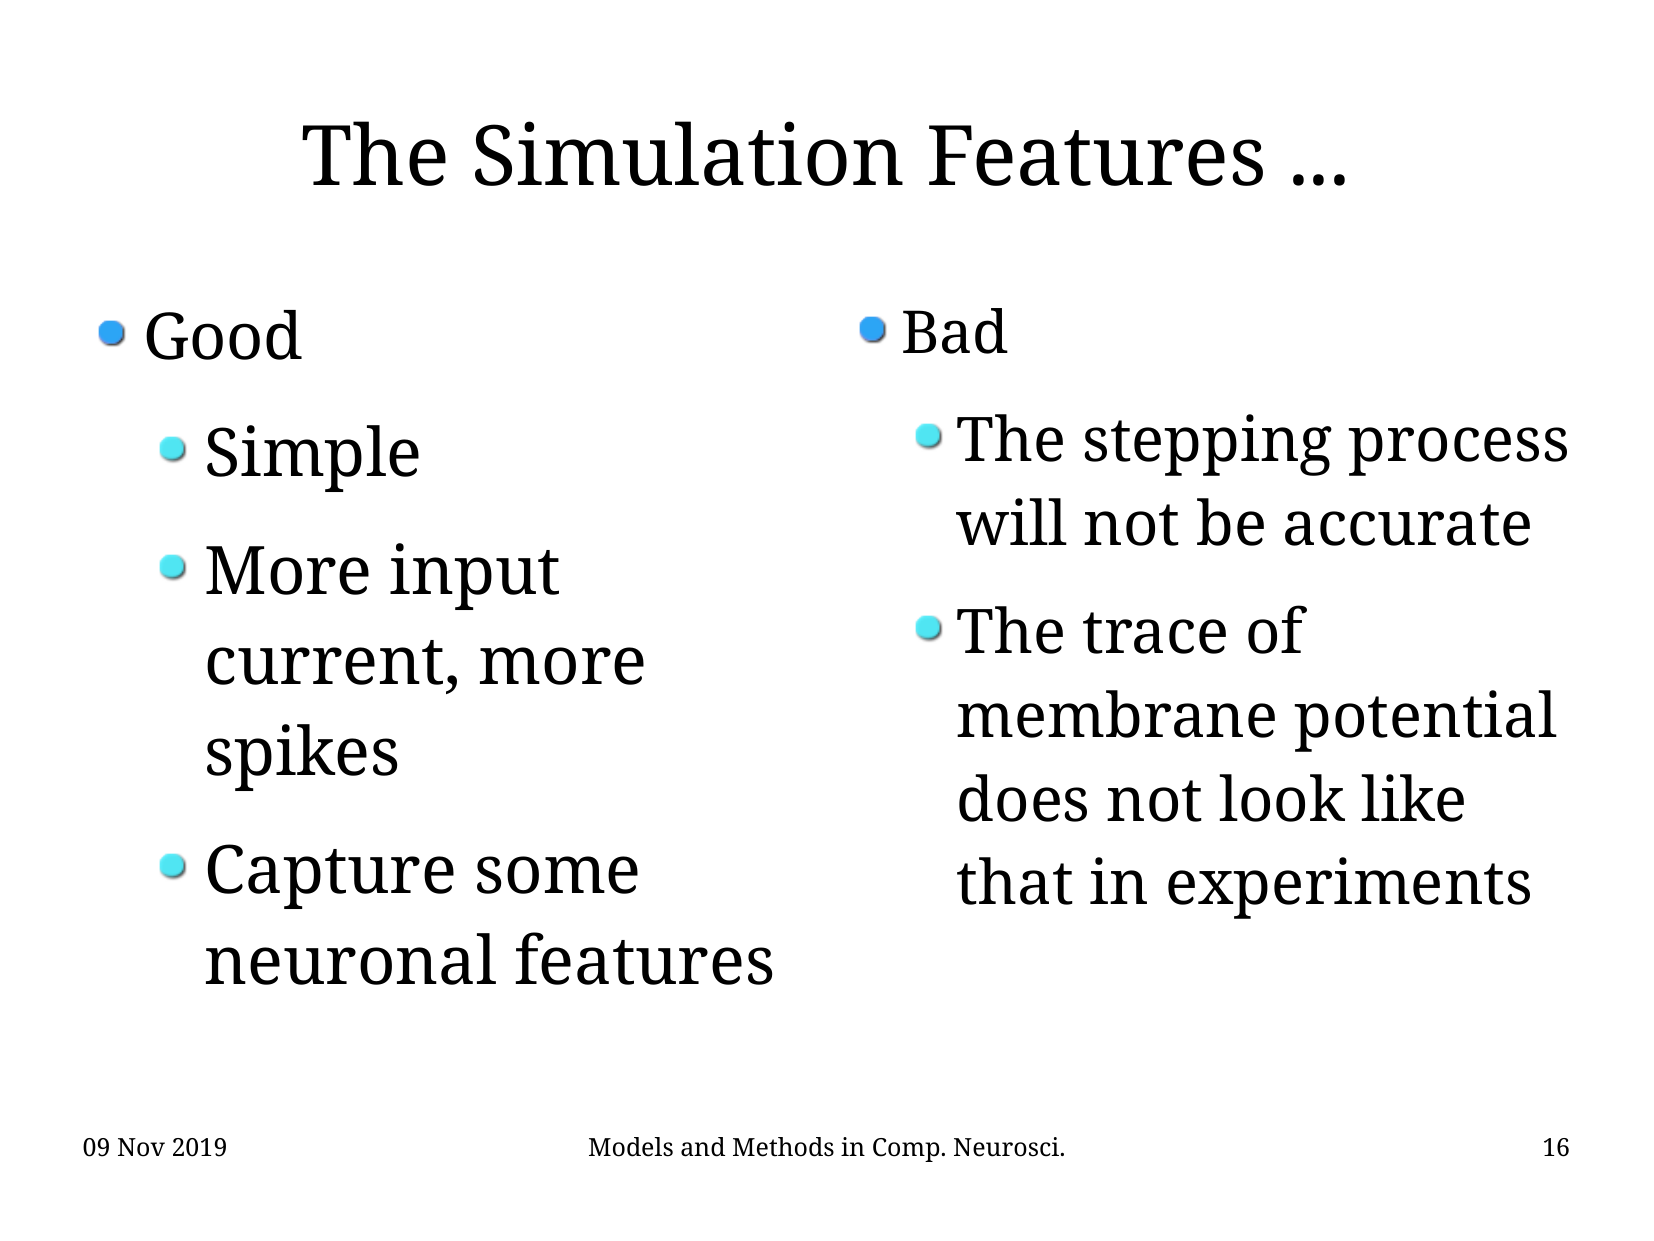

# The Simulation Features ...
Good
Simple
More input current, more spikes
Capture some neuronal features
Bad
The stepping process will not be accurate
The trace of membrane potential does not look like that in experiments
09 Nov 2019
Models and Methods in Comp. Neurosci.
16